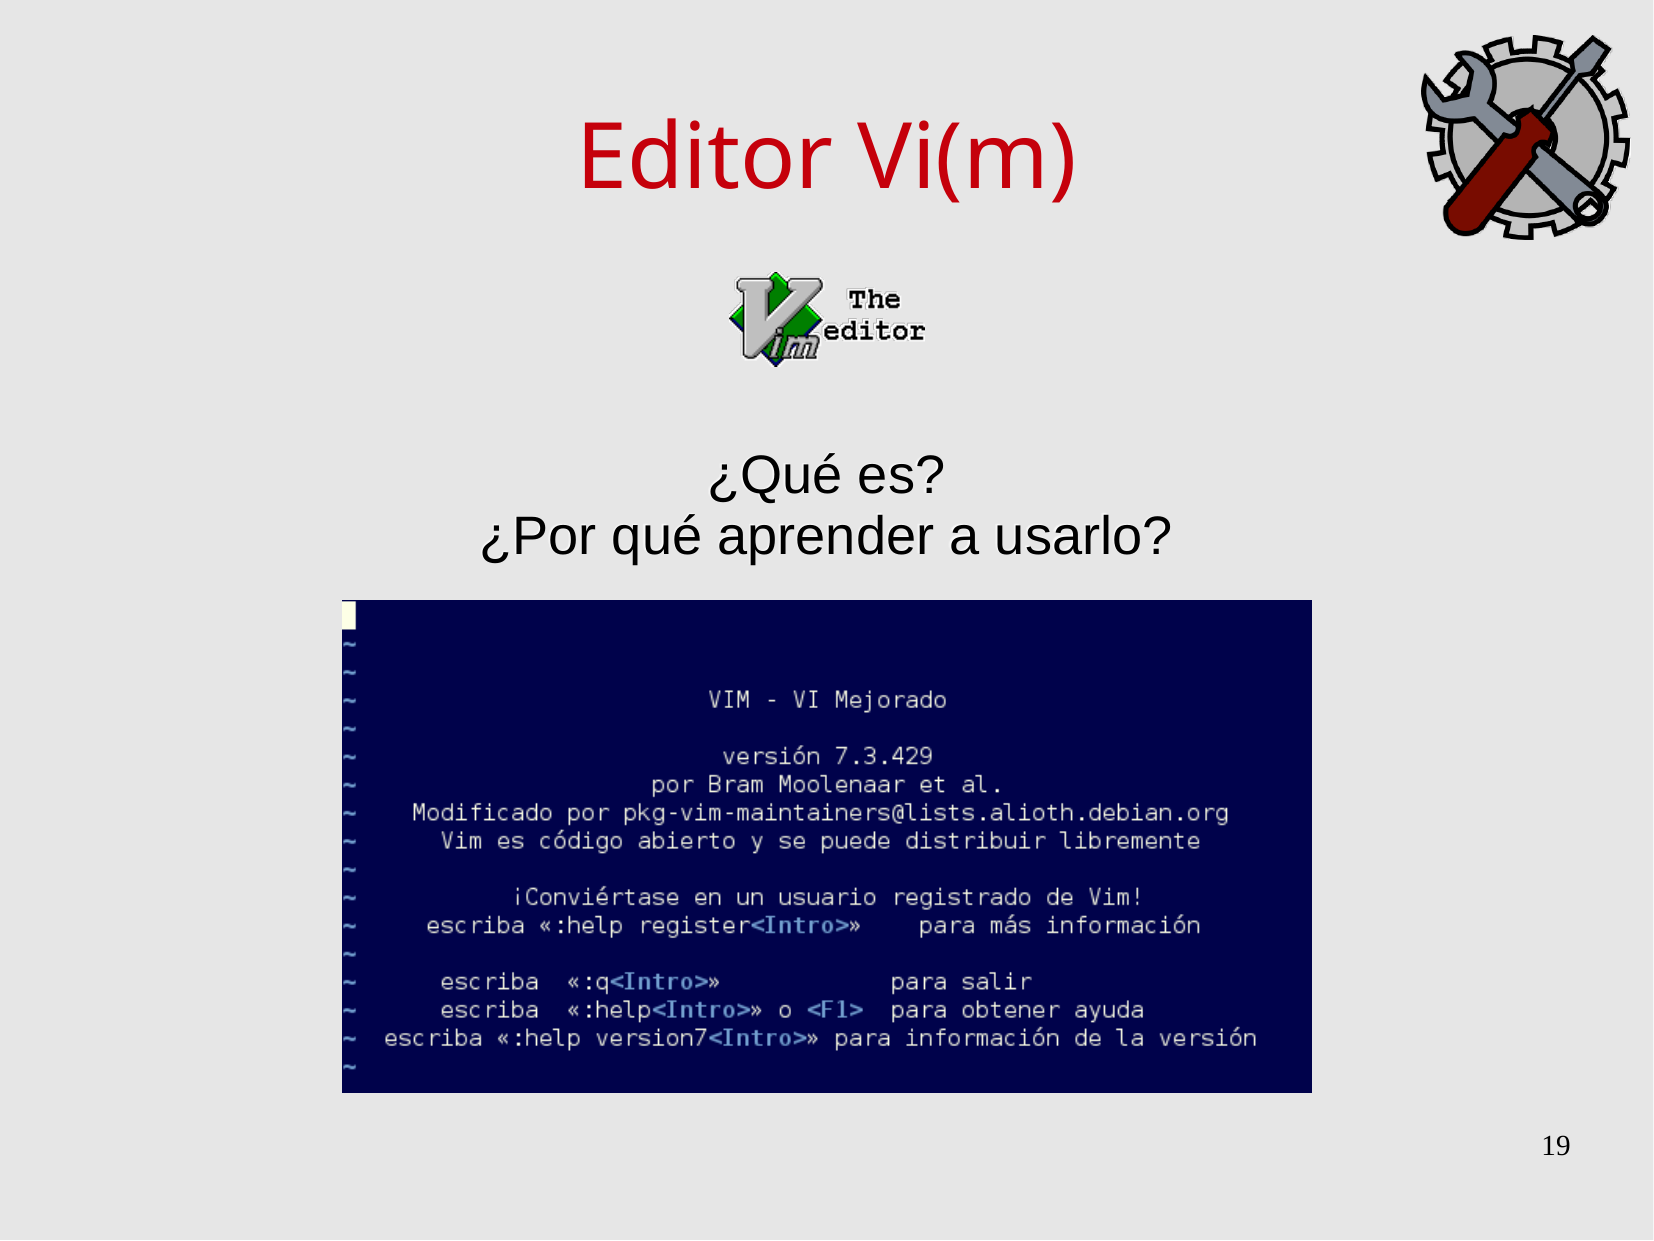

# Editor Vi(m)
¿Qué es?
¿Por qué aprender a usarlo?
19